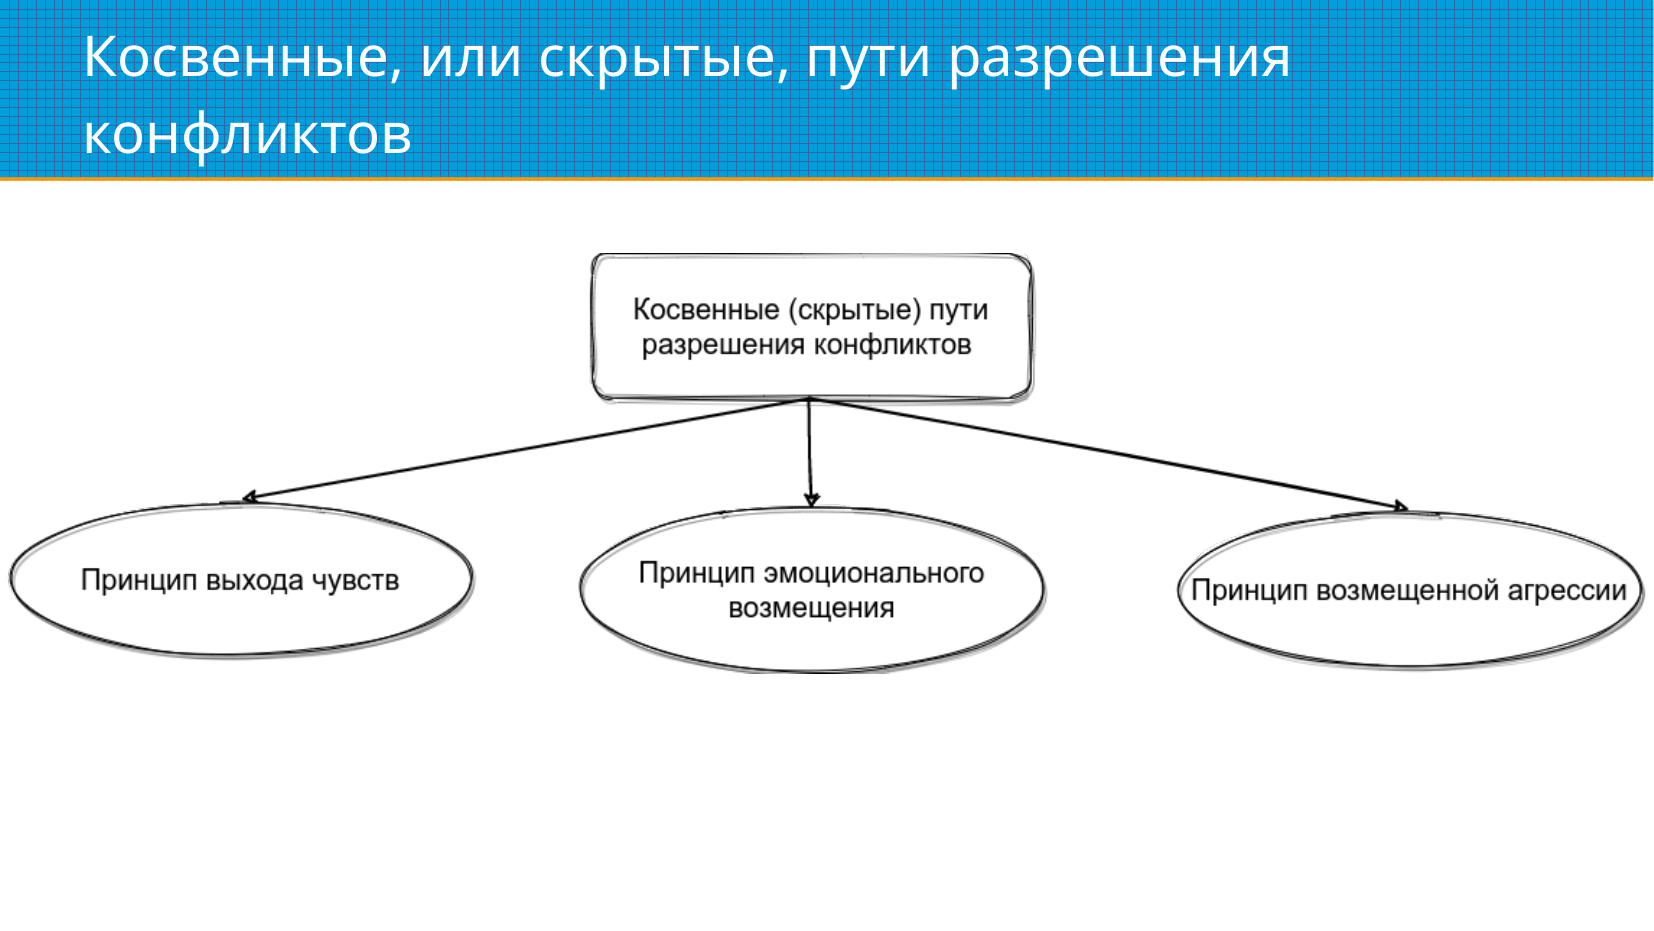

# Косвенные, или скрытые, пути разрешения конфликтов